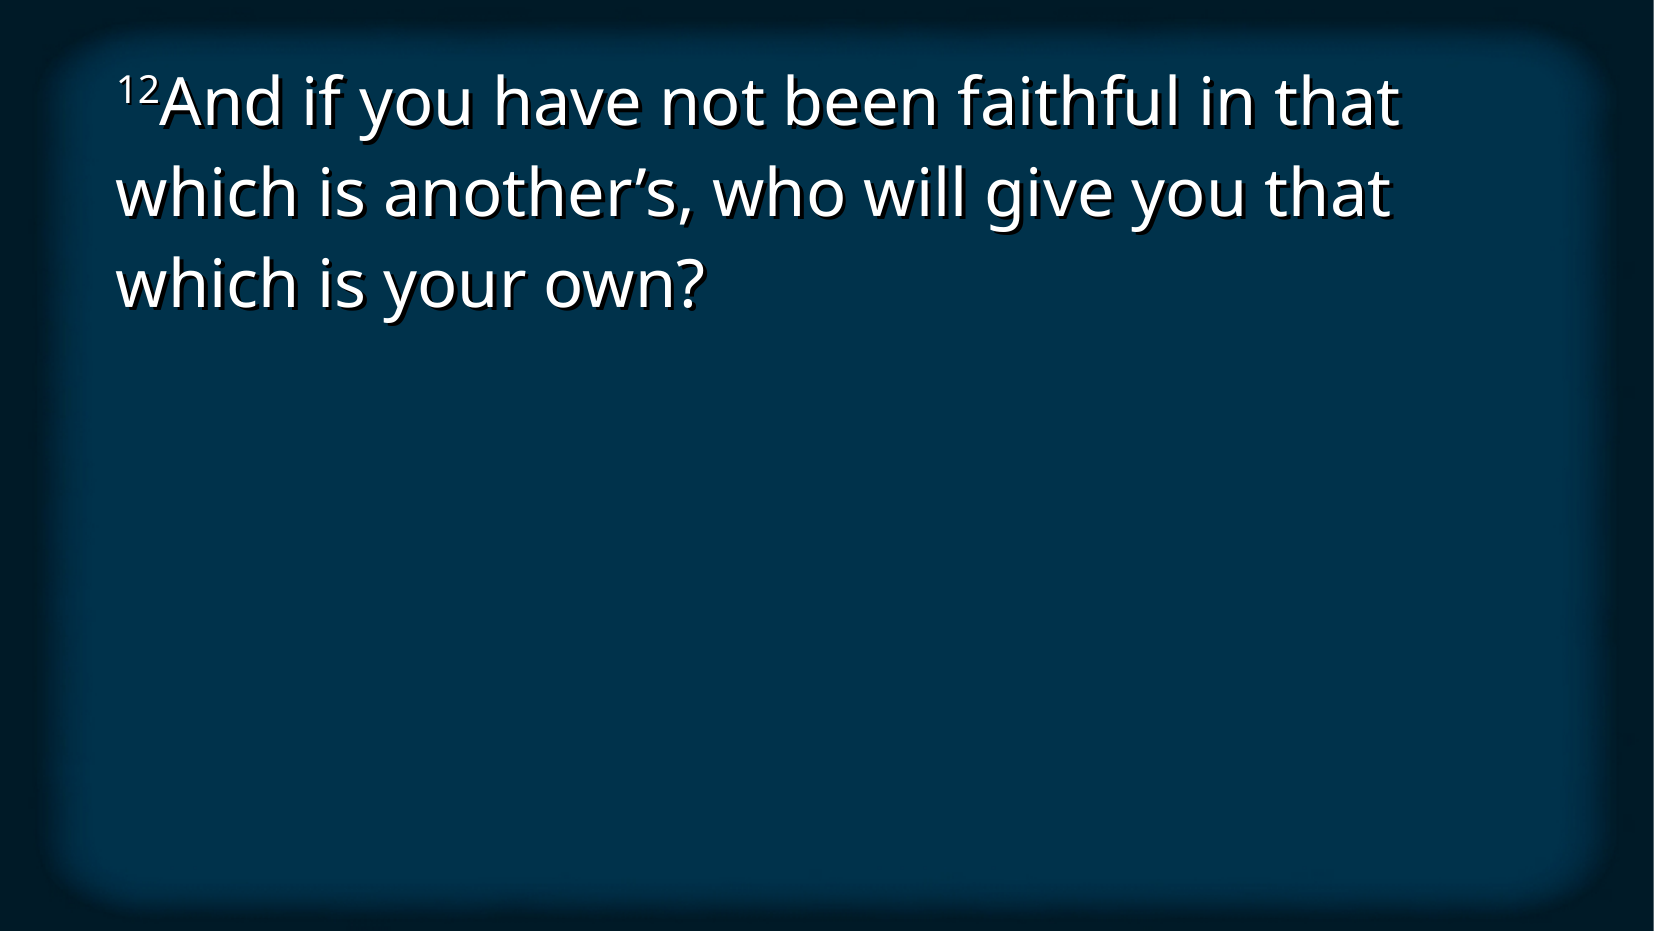

12And if you have not been faithful in that which is another’s, who will give you that which is your own?